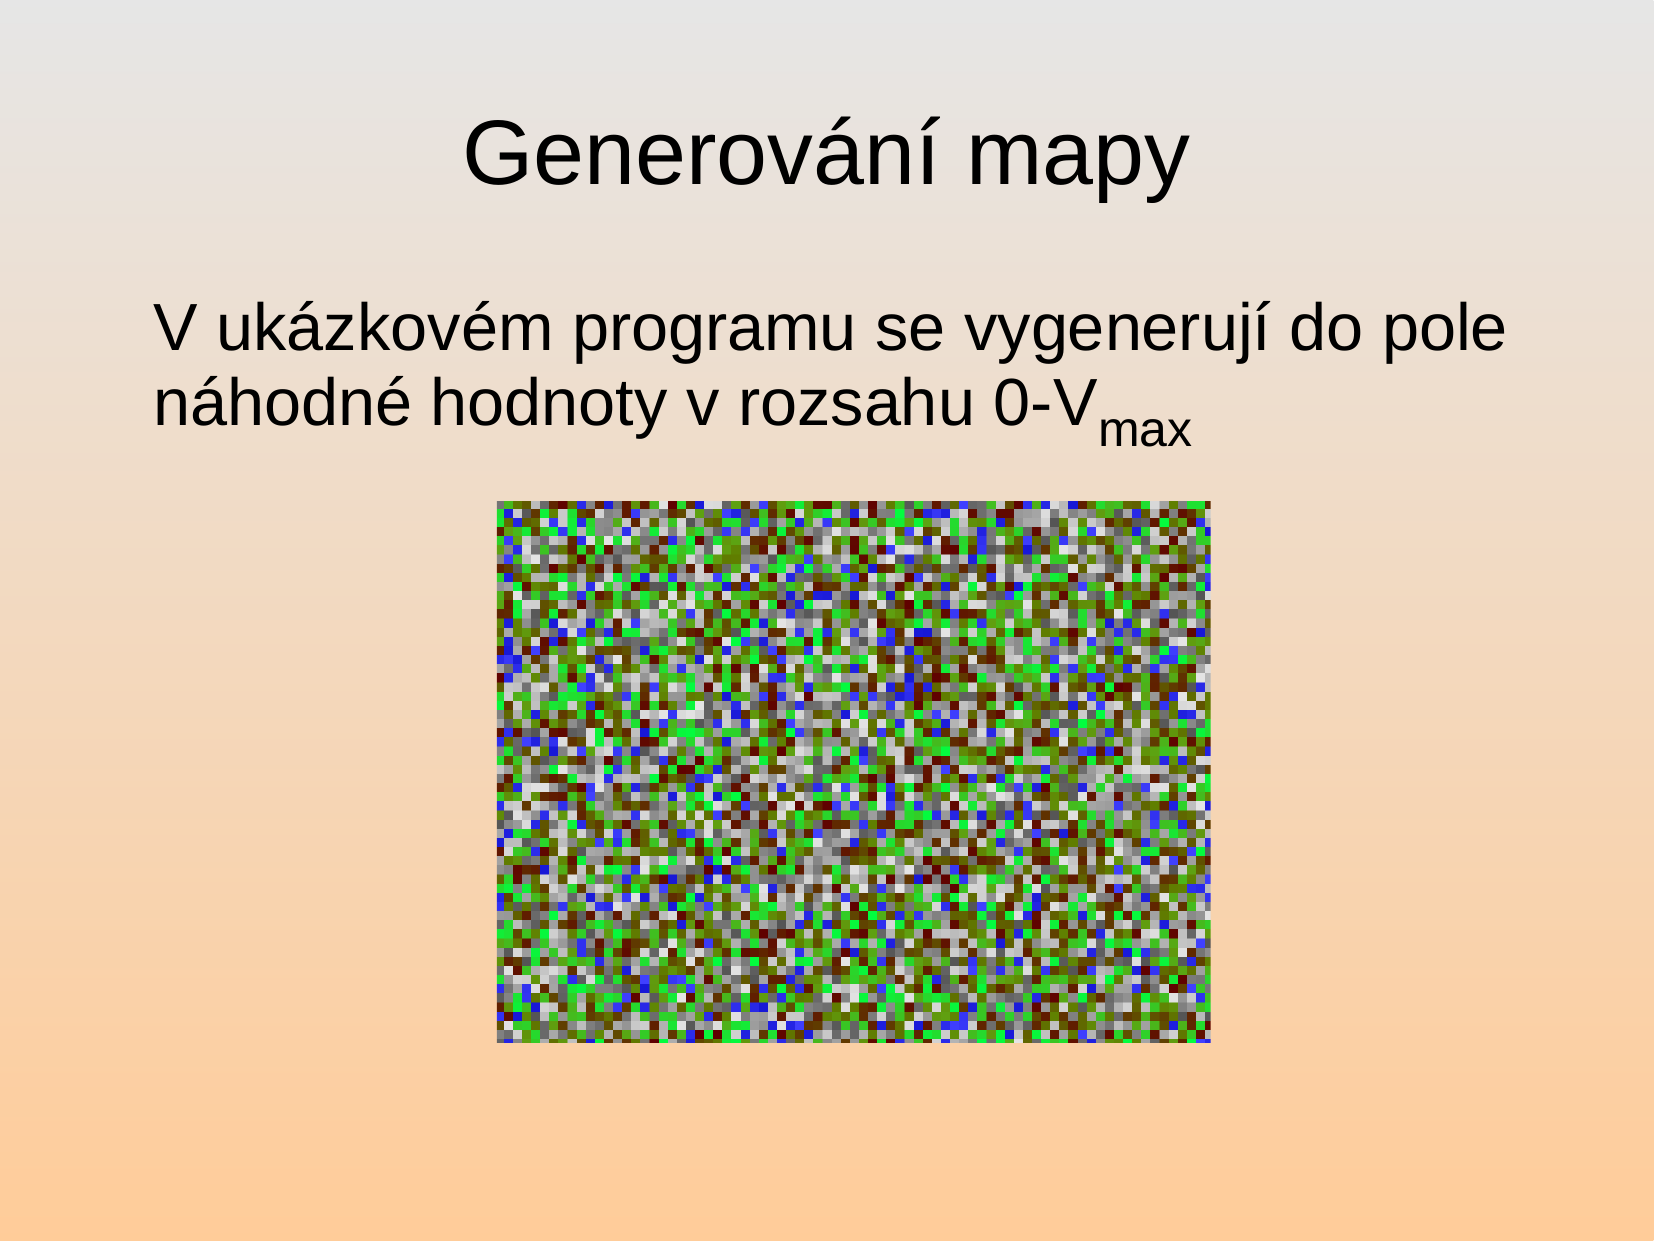

# Generování mapy
V ukázkovém programu se vygenerují do pole náhodné hodnoty v rozsahu 0-Vmax